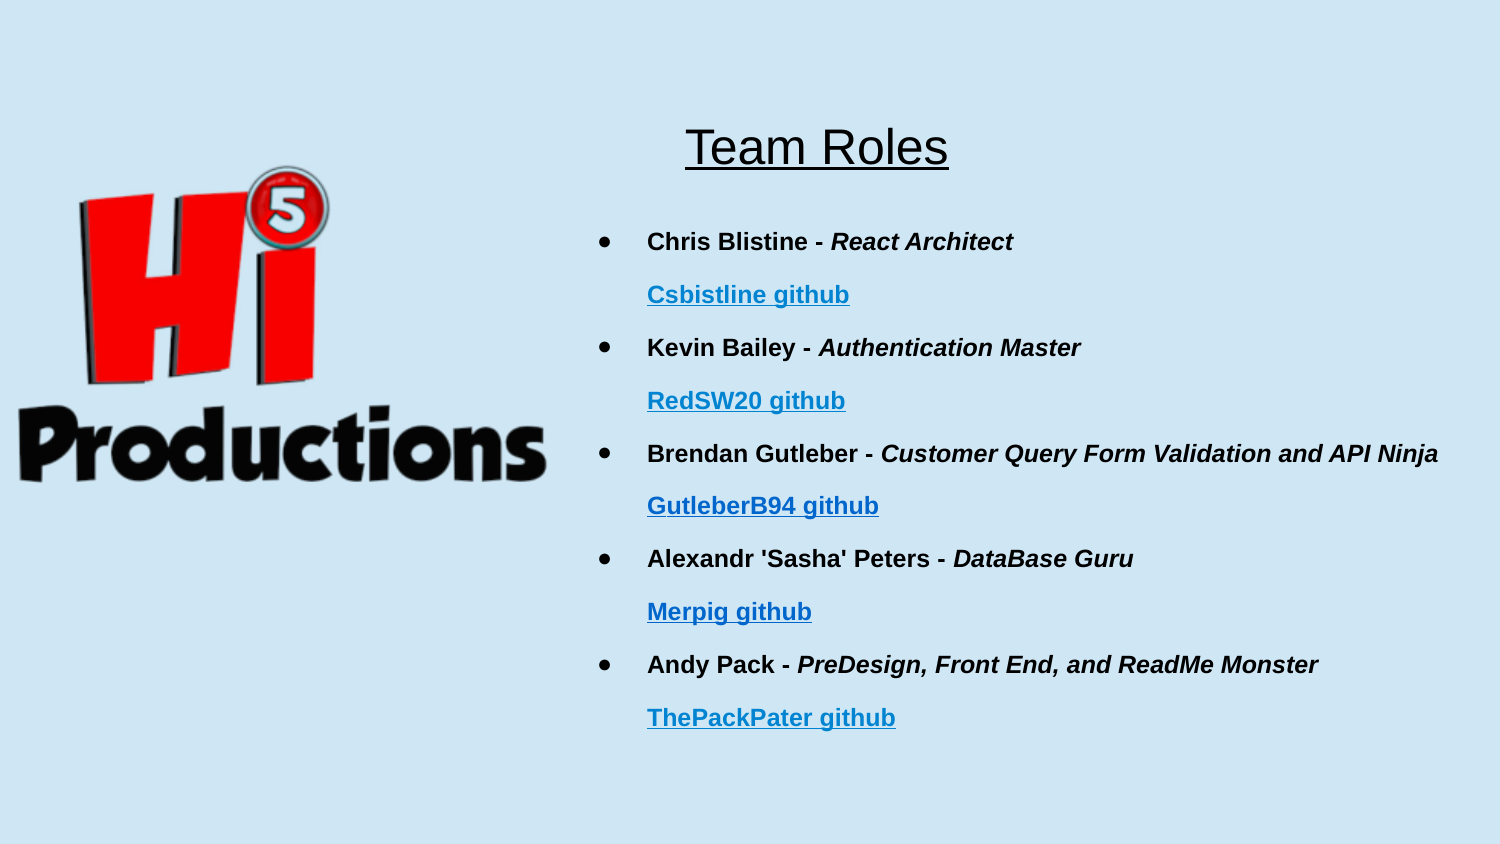

# Team Roles
Chris Blistine - React Architect
Csbistline github
Kevin Bailey - Authentication Master
RedSW20 github
Brendan Gutleber - Customer Query Form Validation and API Ninja
GutleberB94 github
Alexandr 'Sasha' Peters - DataBase Guru
Merpig github
Andy Pack - PreDesign, Front End, and ReadMe Monster
ThePackPater github